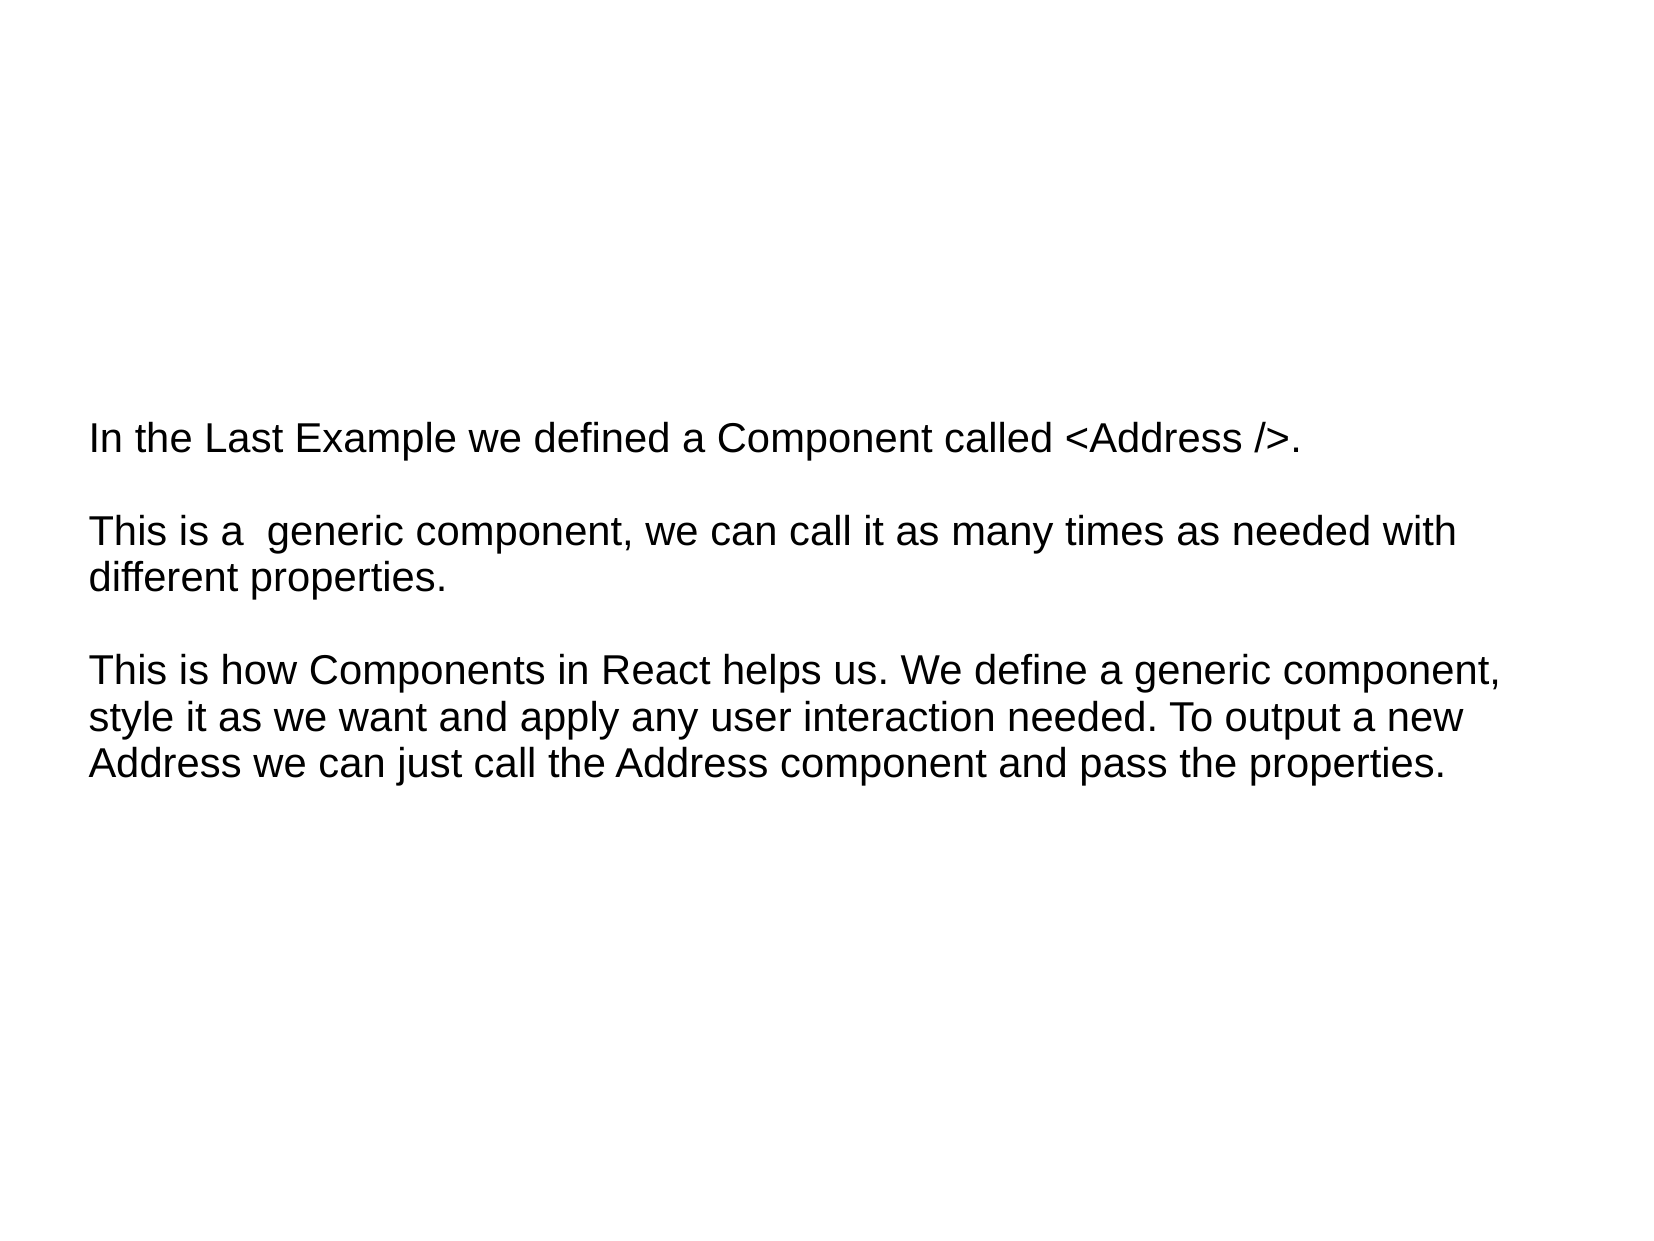

# In the Last Example we defined a Component called <Address />.
This is a generic component, we can call it as many times as needed with different properties.
This is how Components in React helps us. We define a generic component, style it as we want and apply any user interaction needed. To output a new Address we can just call the Address component and pass the properties.